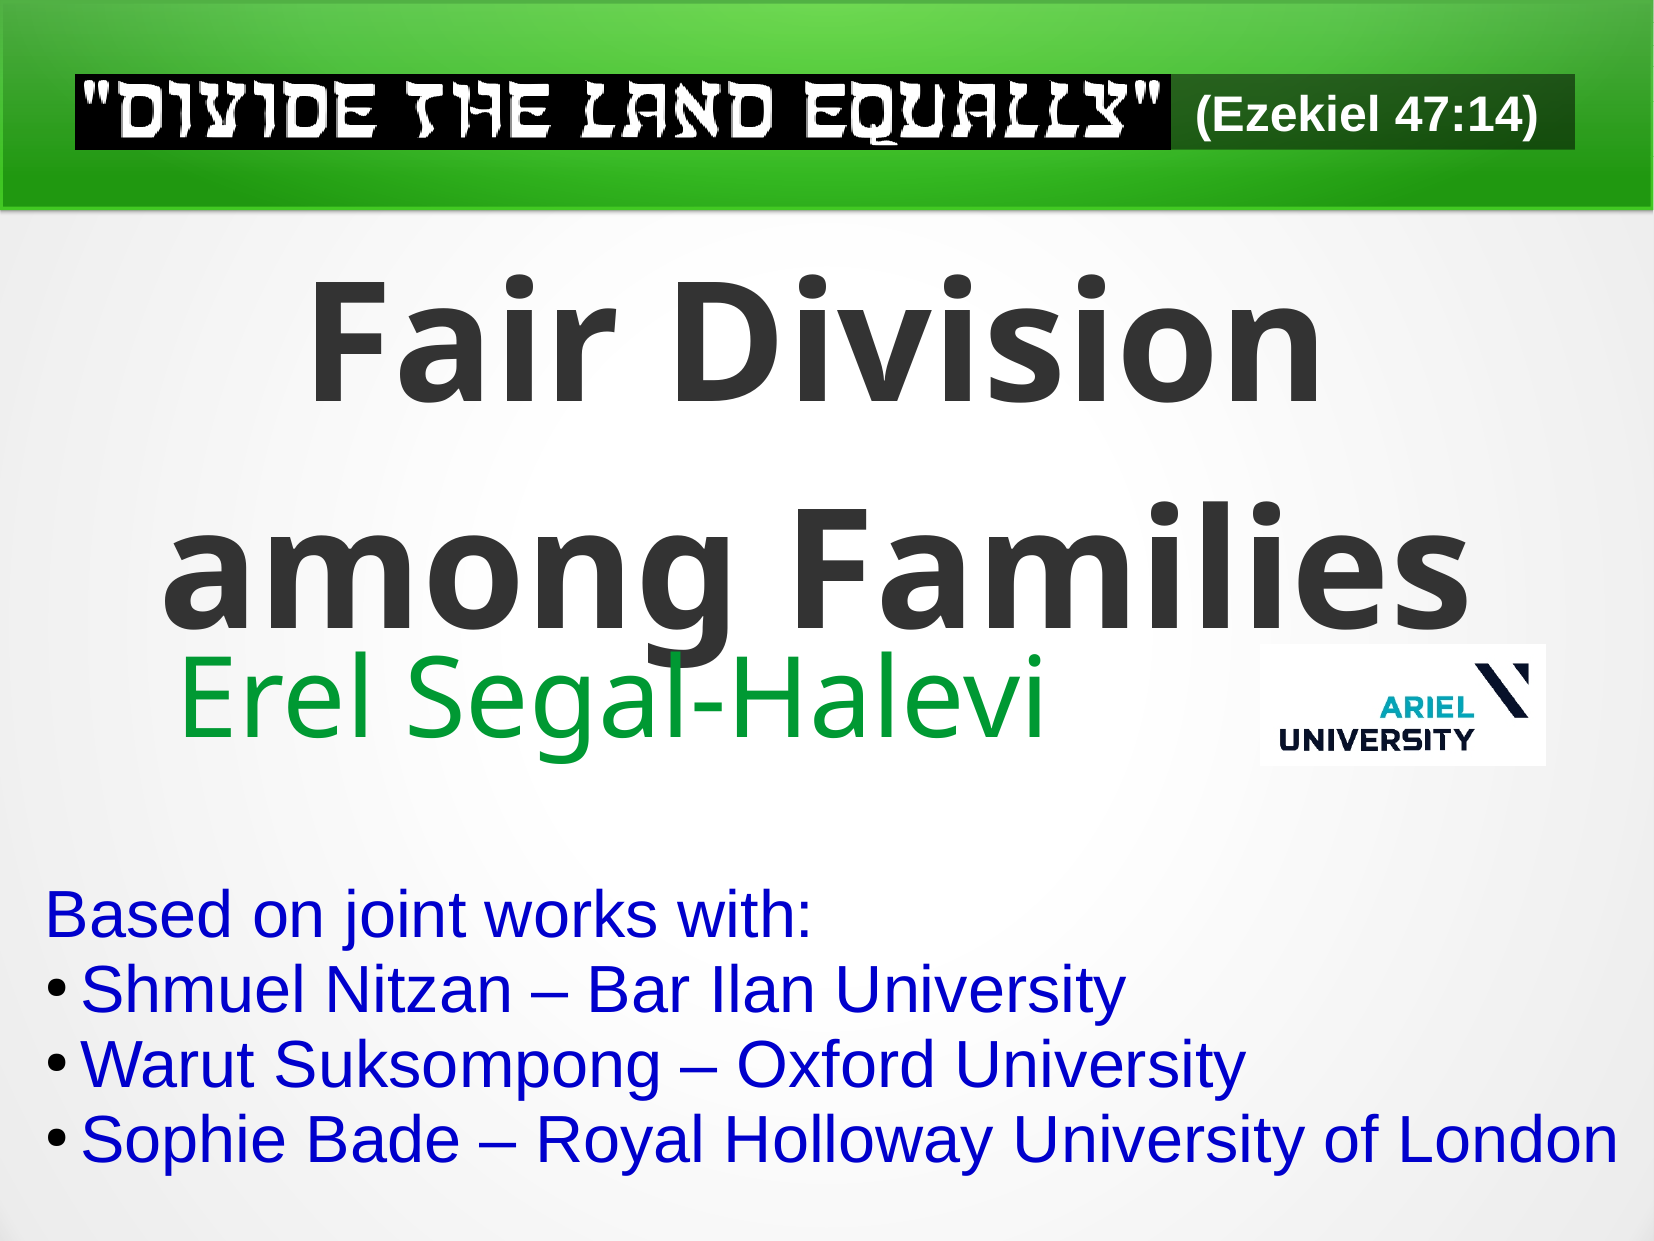

(Ezekiel 47:14)
# Fair Division among Families
Erel Segal-Halevi
Based on joint works with:
Shmuel Nitzan – Bar Ilan University
Warut Suksompong – Oxford University
Sophie Bade – Royal Holloway University of London